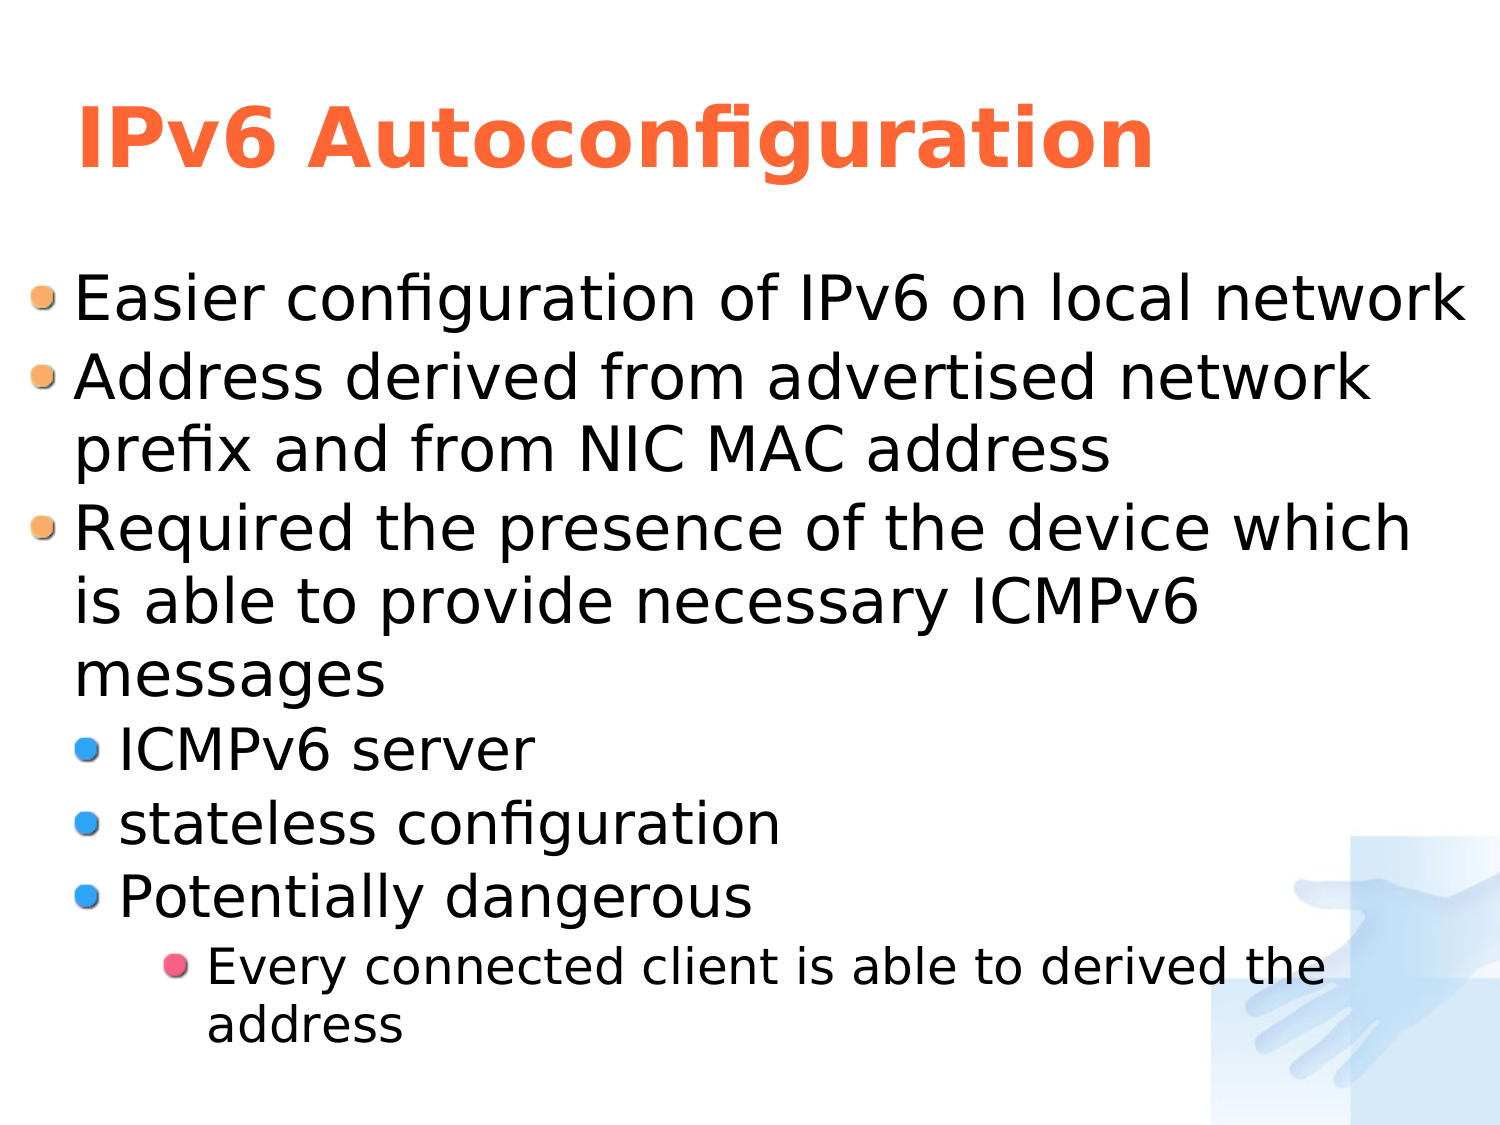

# IPv6 Autoconfiguration
Easier configuration of IPv6 on local network
Address derived from advertised network prefix and from NIC MAC address
Required the presence of the device which is able to provide necessary ICMPv6 messages
ICMPv6 server
stateless configuration
Potentially dangerous
Every connected client is able to derived the address